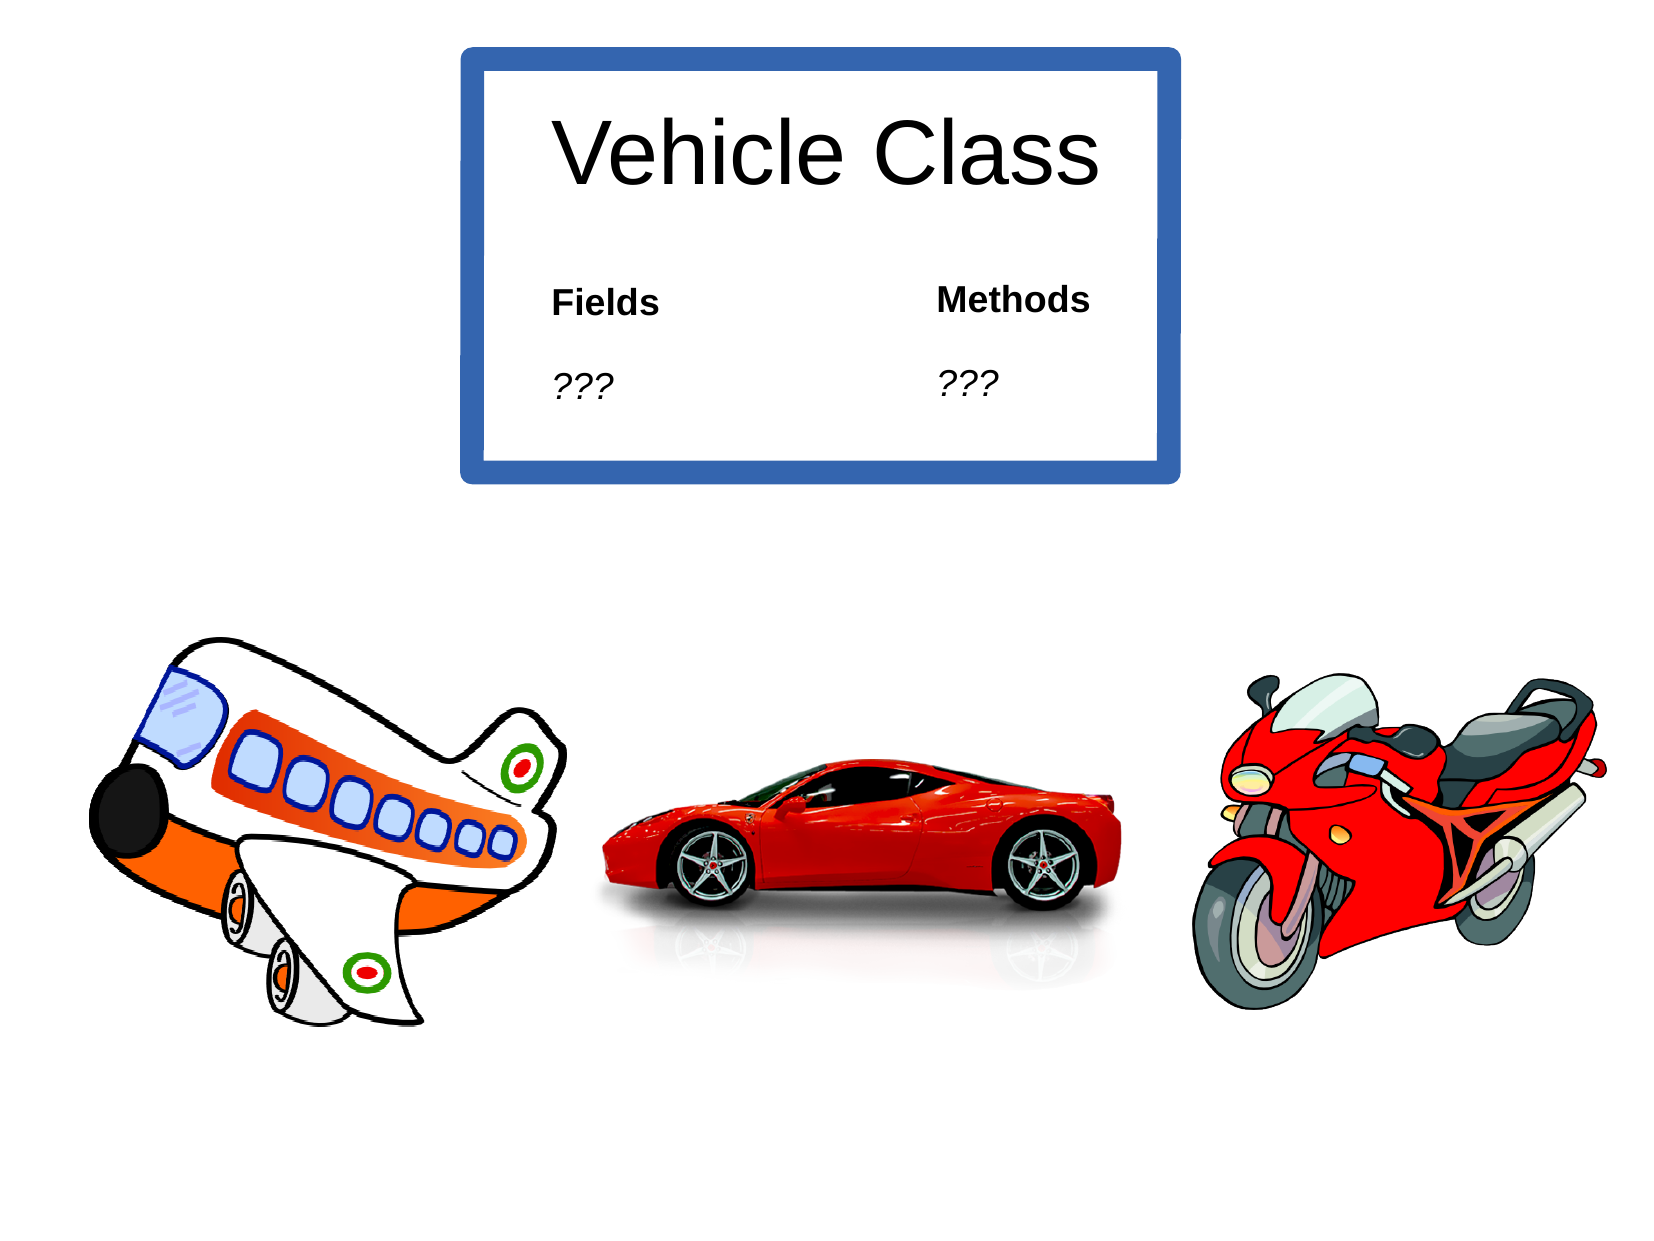

# Vehicle Class
Methods
???
Fields
???